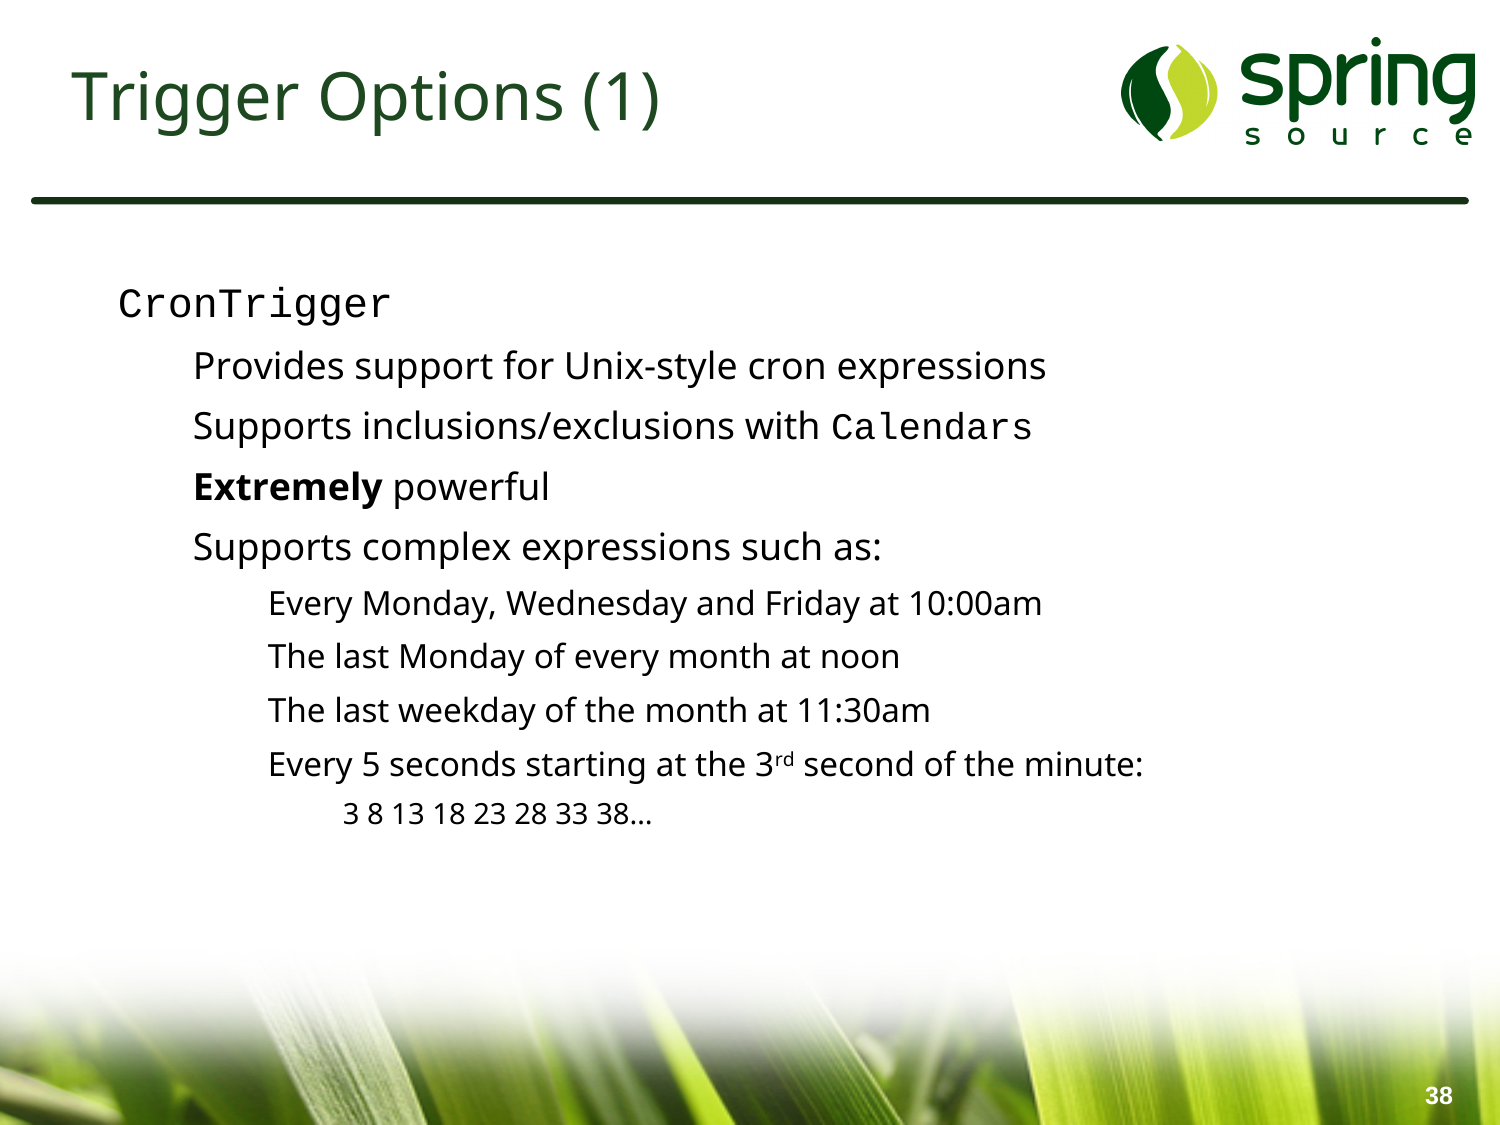

# Trigger Options (1)
CronTrigger
Provides support for Unix-style cron expressions
Supports inclusions/exclusions with Calendars
Extremely powerful
Supports complex expressions such as:
Every Monday, Wednesday and Friday at 10:00am
The last Monday of every month at noon
The last weekday of the month at 11:30am
Every 5 seconds starting at the 3rd second of the minute:
3 8 13 18 23 28 33 38…